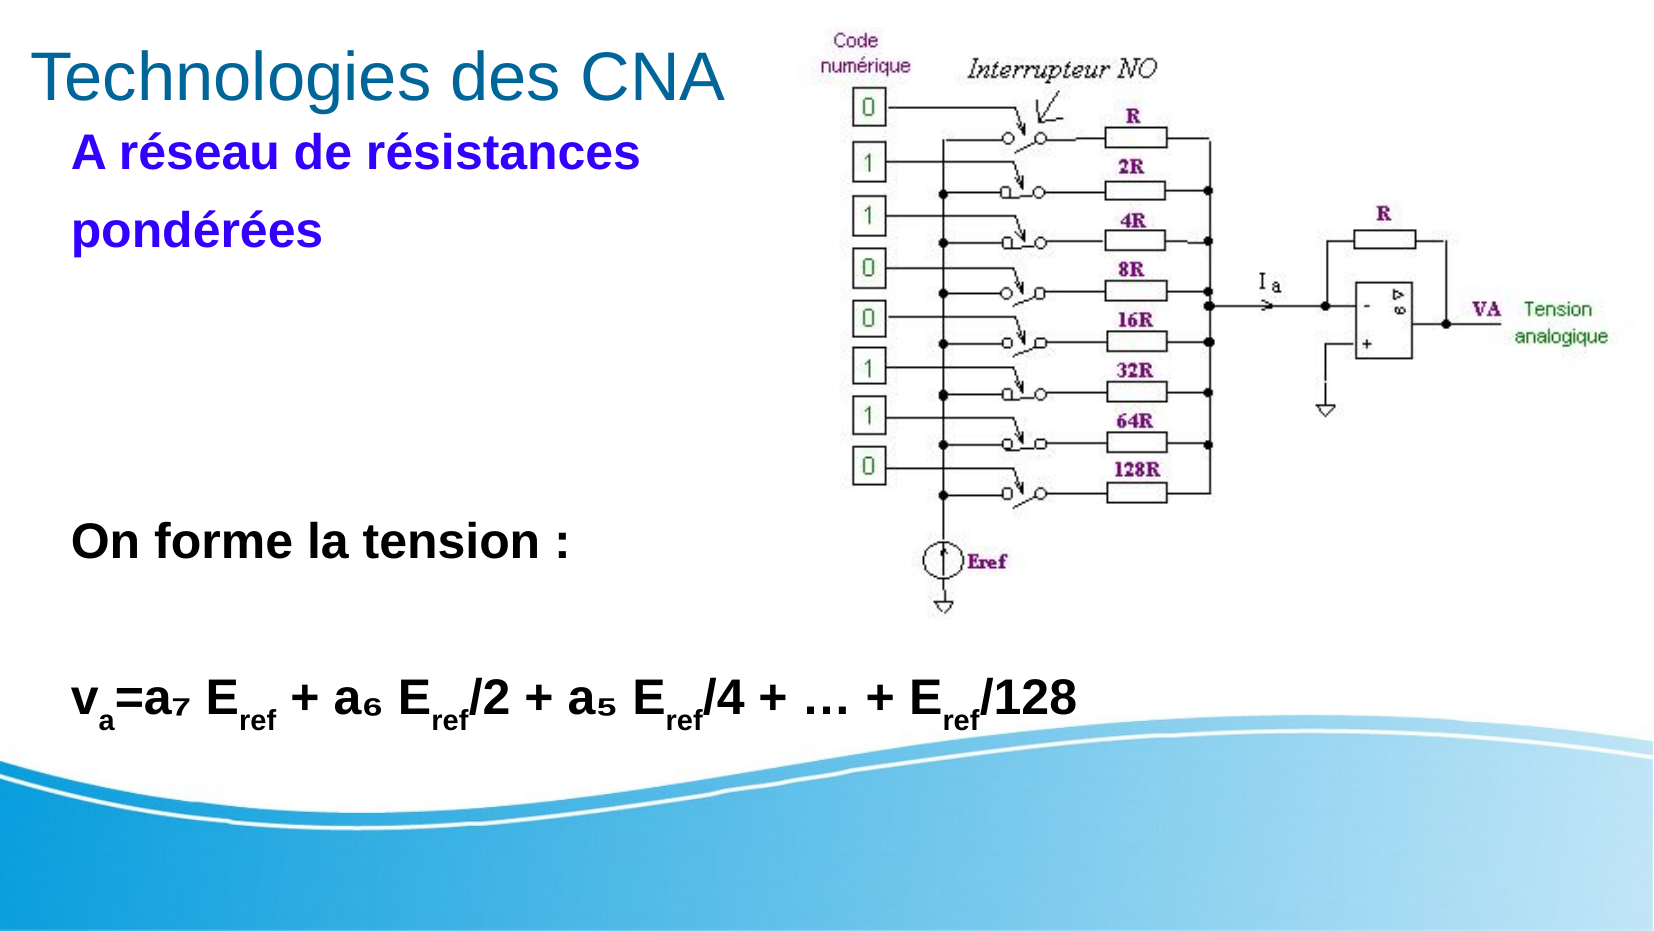

# Technologies des CNA
A réseau de résistances
pondérées
On forme la tension :
va=a₇ Eref + a₆ Eref/2 + a₅ Eref/4 + … + Eref/128